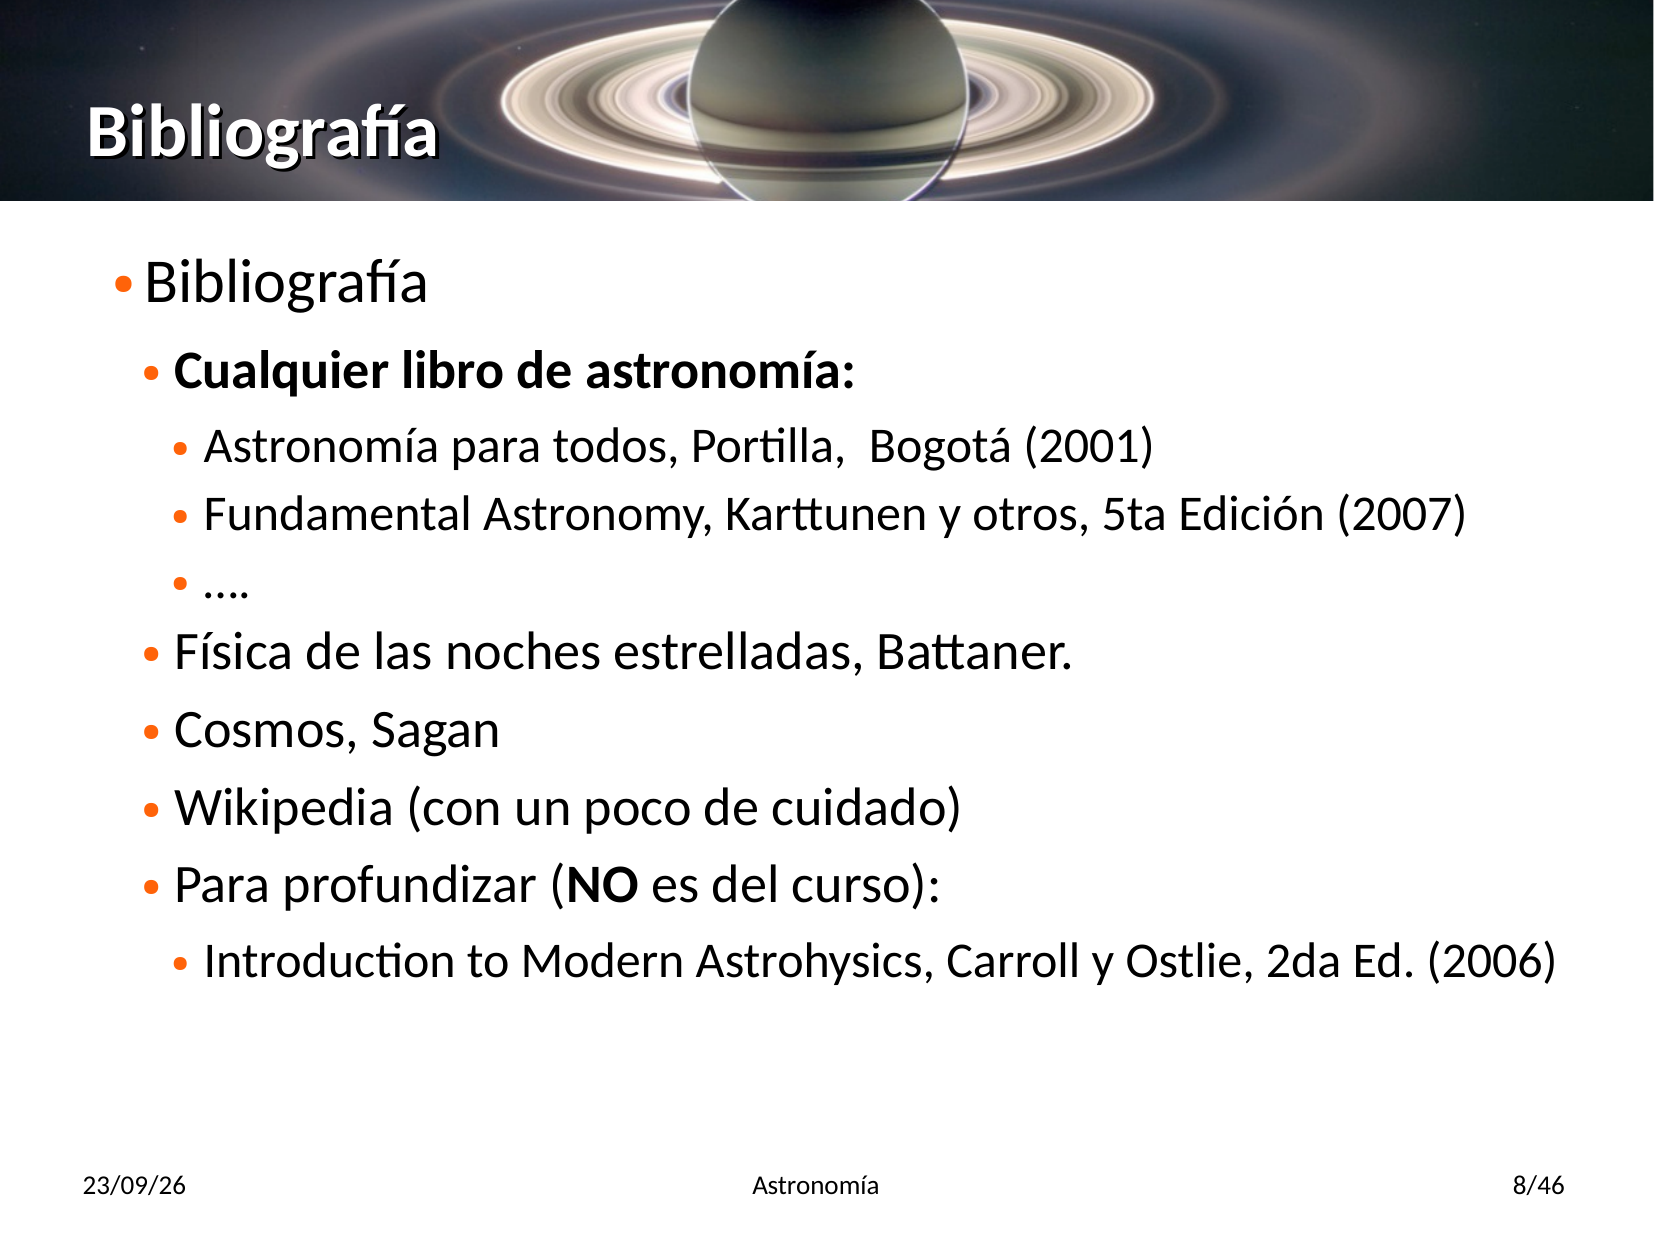

# Bibliografía
Bibliografía
Cualquier libro de astronomía:
Astronomía para todos, Portilla, Bogotá (2001)
Fundamental Astronomy, Karttunen y otros, 5ta Edición (2007)
….
Física de las noches estrelladas, Battaner.
Cosmos, Sagan
Wikipedia (con un poco de cuidado)
Para profundizar (NO es del curso):
Introduction to Modern Astrohysics, Carroll y Ostlie, 2da Ed. (2006)
Astronomía
8